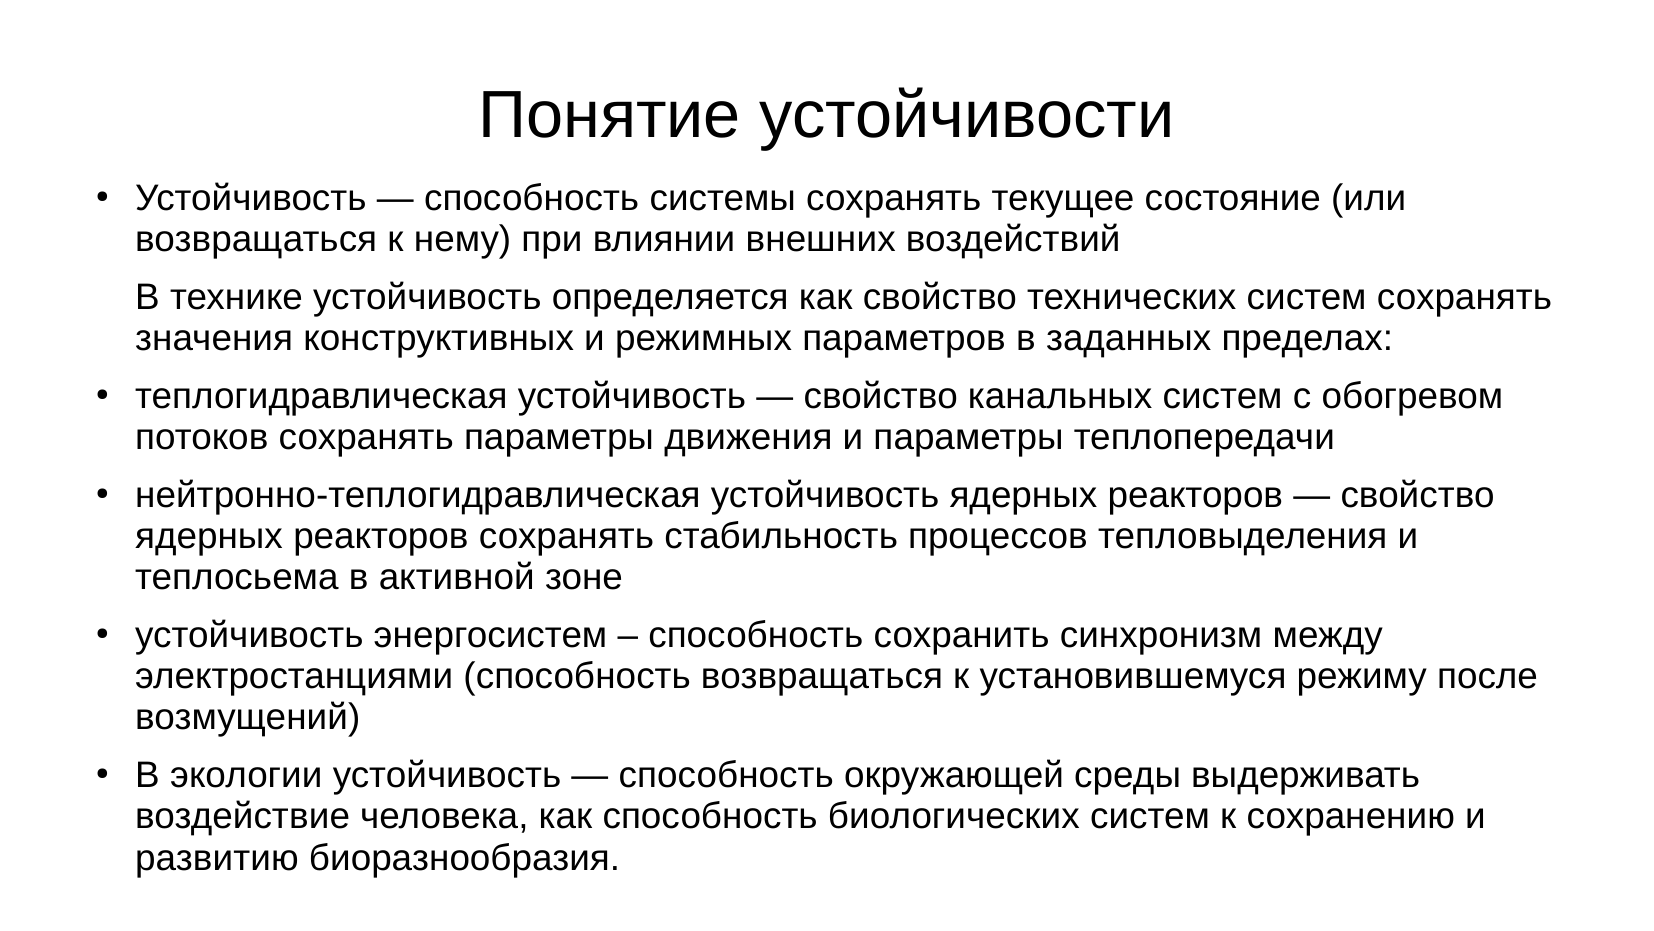

# Понятие устойчивости
Устойчивость — способность системы сохранять текущее состояние (или возвращаться к нему) при влиянии внешних воздействий
В технике устойчивость определяется как свойство технических систем сохранять значения конструктивных и режимных параметров в заданных пределах:
теплогидравлическая устойчивость — свойство канальных систем с обогревом потоков сохранять параметры движения и параметры теплопередачи
нейтронно-теплогидравлическая устойчивость ядерных реакторов — свойство ядерных реакторов сохранять стабильность процессов тепловыделения и теплосьема в активной зоне
устойчивость энергосистем – способность сохранить синхронизм между электростанциями (способность возвращаться к установившемуся режиму после возмущений)
В экологии устойчивость — способность окружающей среды выдерживать воздействие человека, как способность биологических систем к сохранению и развитию биоразнообразия.